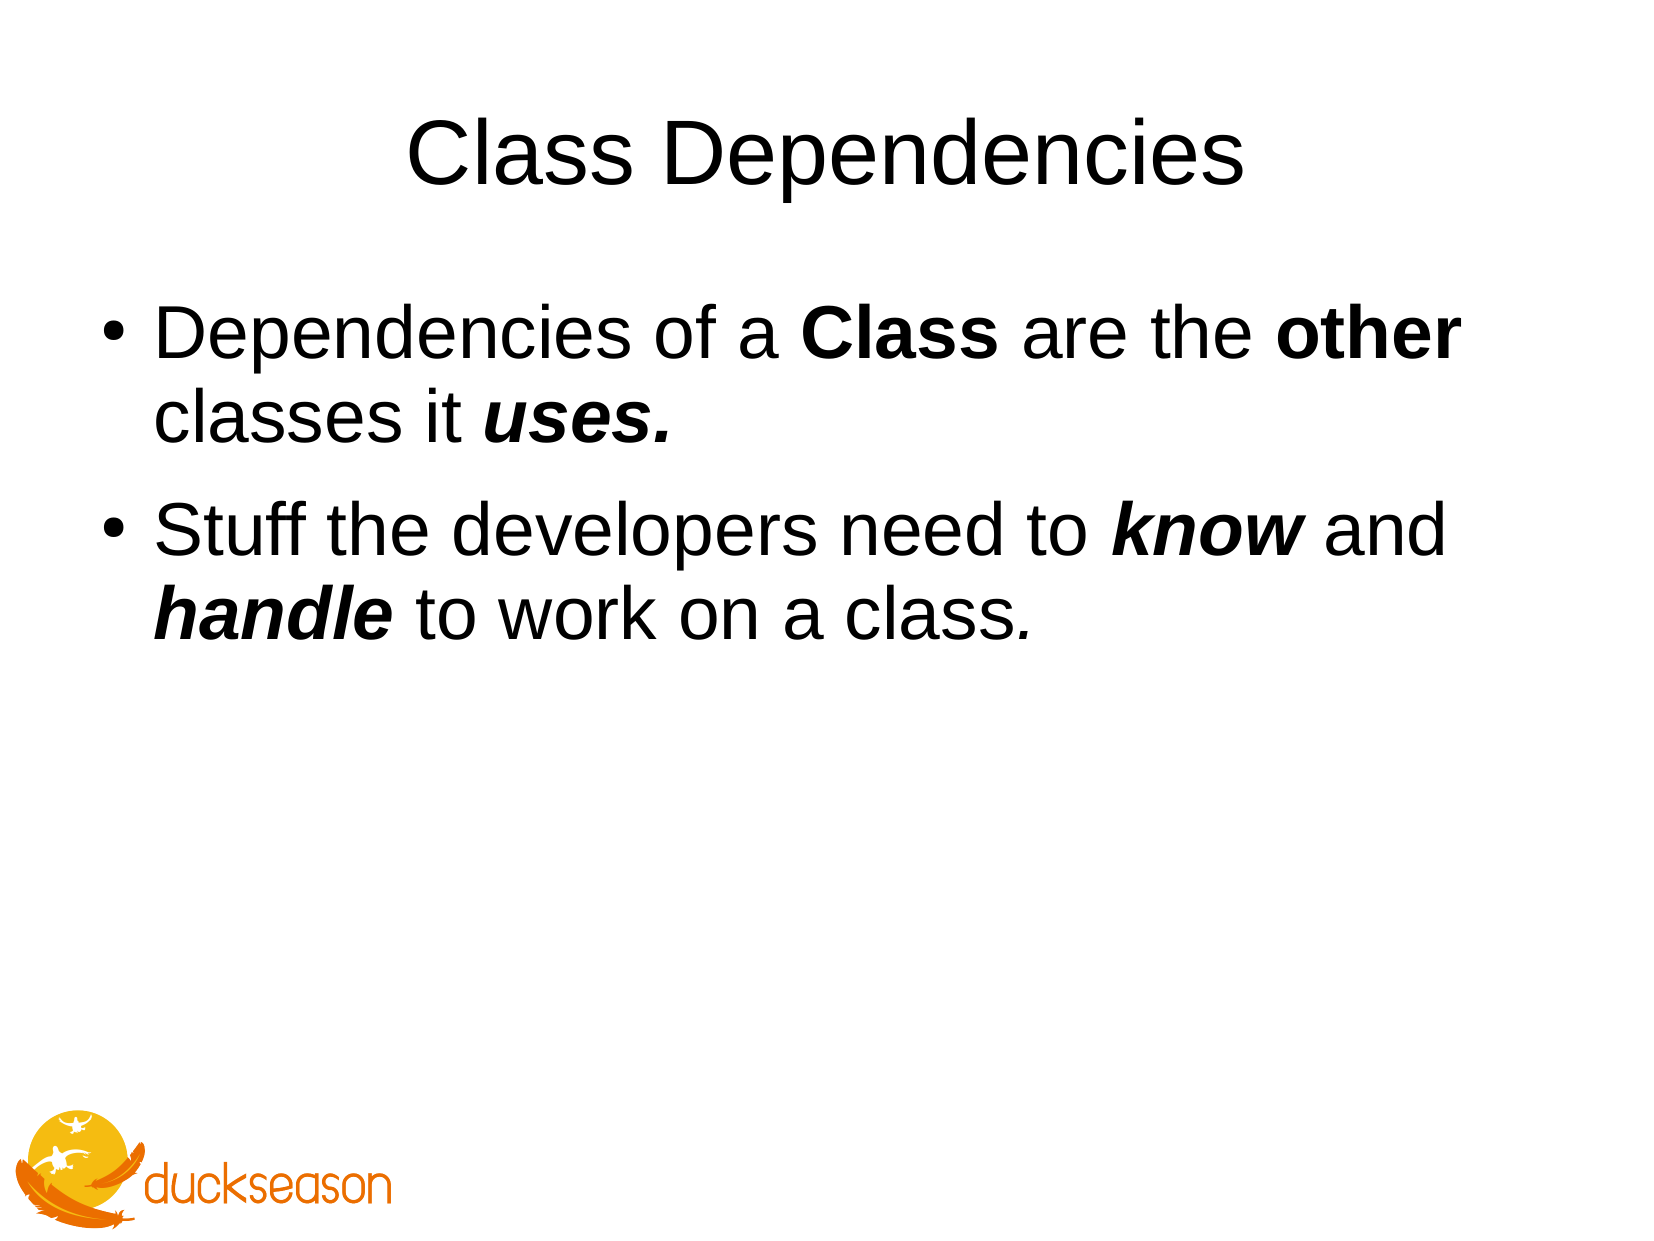

# Class Dependencies
Dependencies of a Class are the other classes it uses.
Stuff the developers need to know and handle to work on a class.